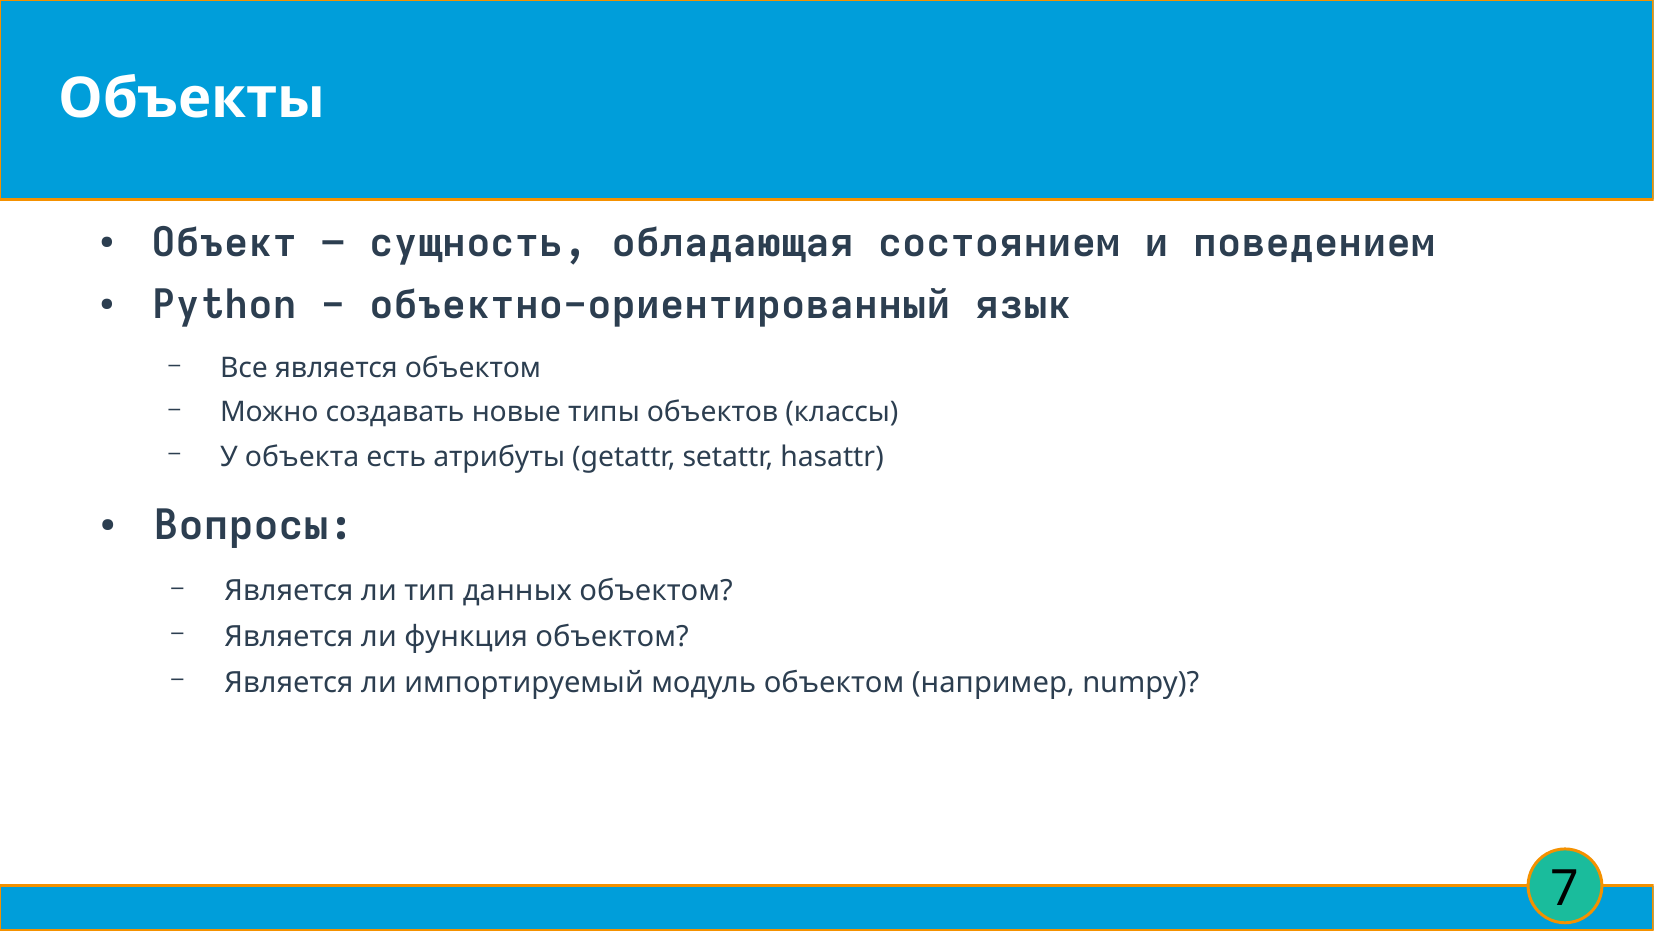

# Объекты
Объект – сущность, обладающая состоянием и поведением
Python - объектно-ориентированный язык
Все является объектом
Можно создавать новые типы объектов (классы)
У объекта есть атрибуты (getattr, setattr, hasattr)
Вопросы:
Является ли тип данных объектом?
Является ли функция объектом?
Является ли импортируемый модуль объектом (например, numpy)?